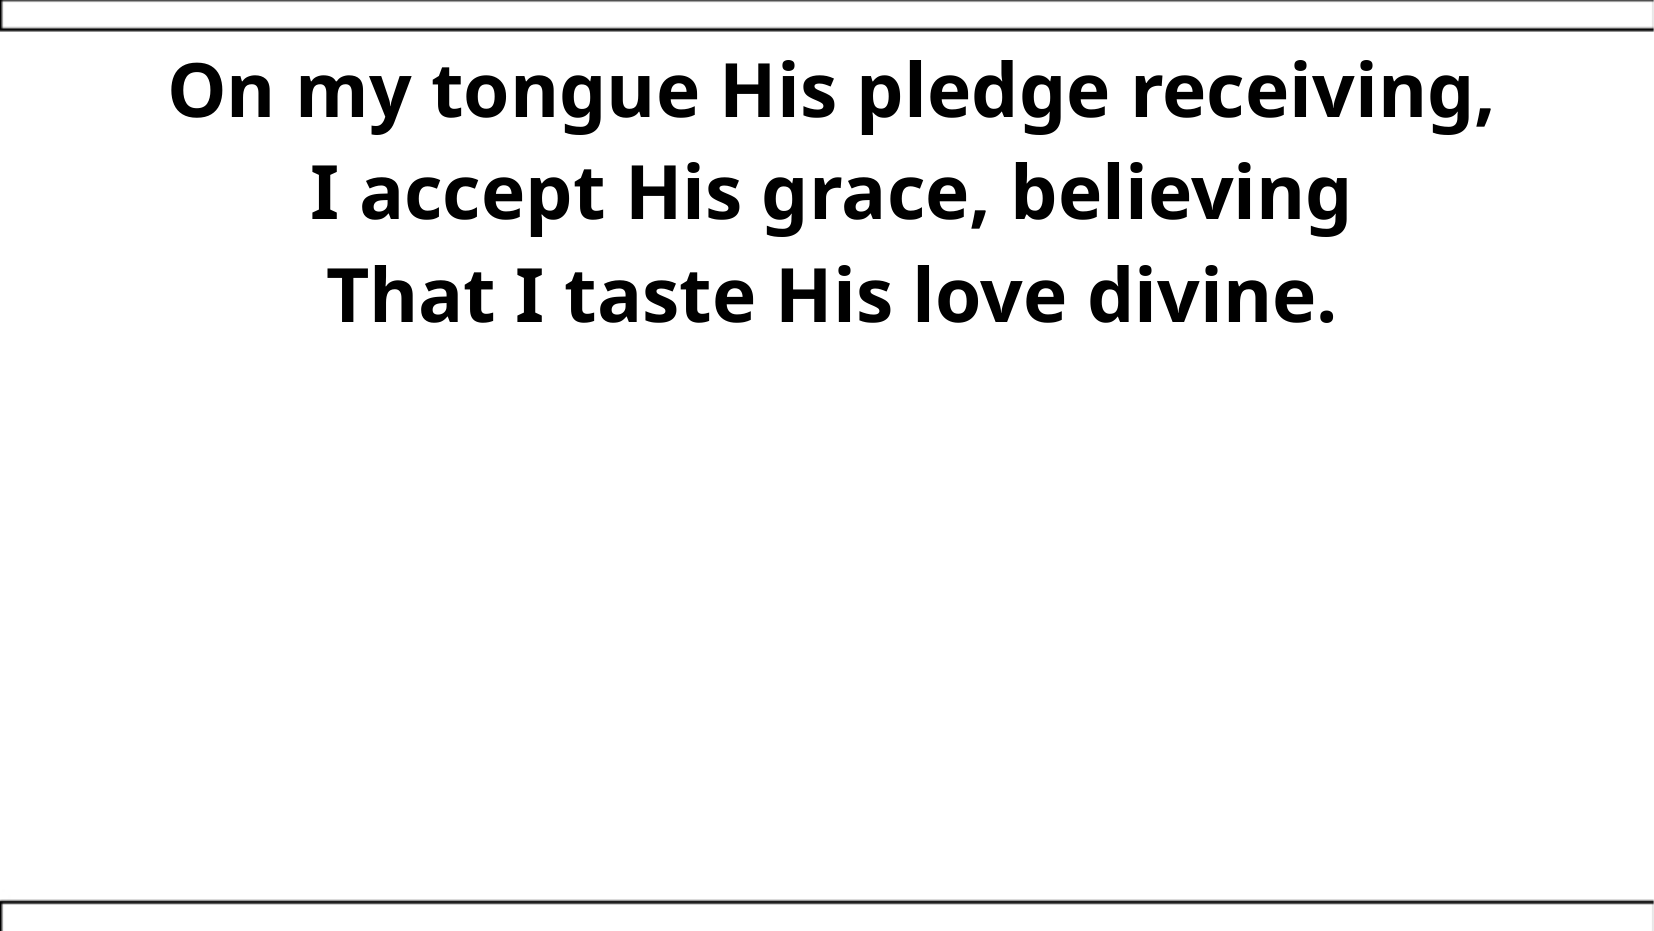

On my tongue His pledge receiving,
I accept His grace, believing
That I taste His love divine.